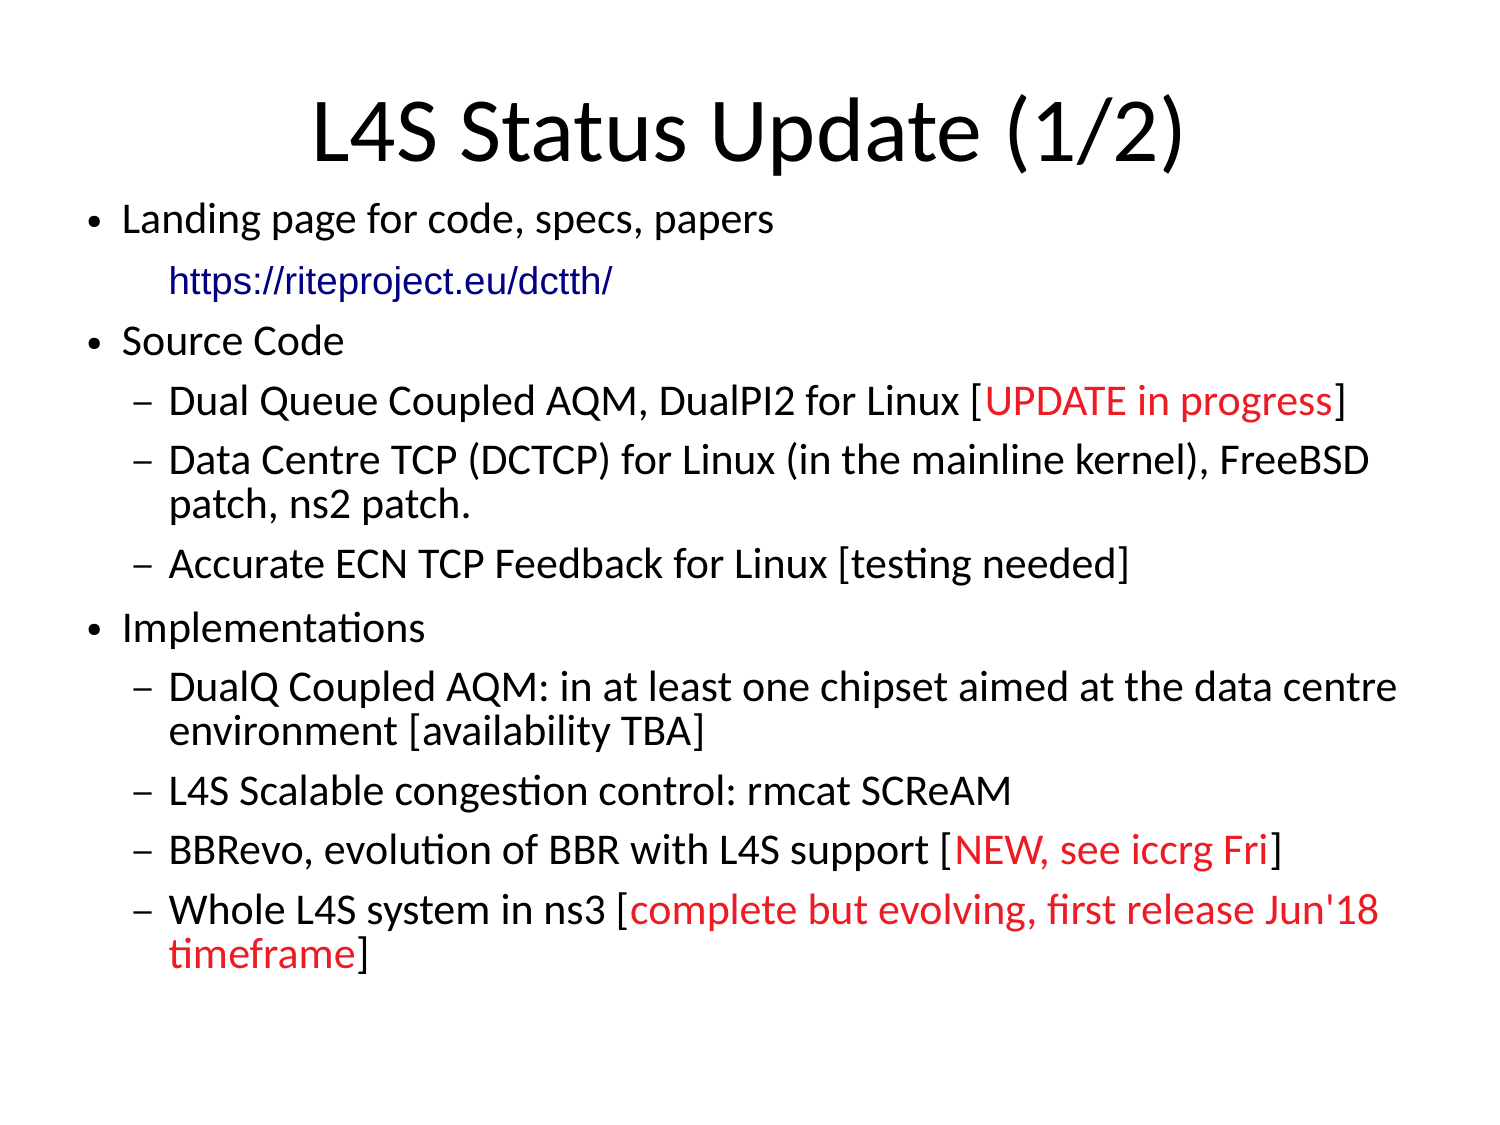

# L4S Status Update (1/2)
Landing page for code, specs, papers
https://riteproject.eu/dctth/
Source Code
Dual Queue Coupled AQM, DualPI2 for Linux [UPDATE in progress]
Data Centre TCP (DCTCP) for Linux (in the mainline kernel), FreeBSD patch, ns2 patch.
Accurate ECN TCP Feedback for Linux [testing needed]
Implementations
DualQ Coupled AQM: in at least one chipset aimed at the data centre environment [availability TBA]
L4S Scalable congestion control: rmcat SCReAM
BBRevo, evolution of BBR with L4S support [NEW, see iccrg Fri]
Whole L4S system in ns3 [complete but evolving, first release Jun'18 timeframe]